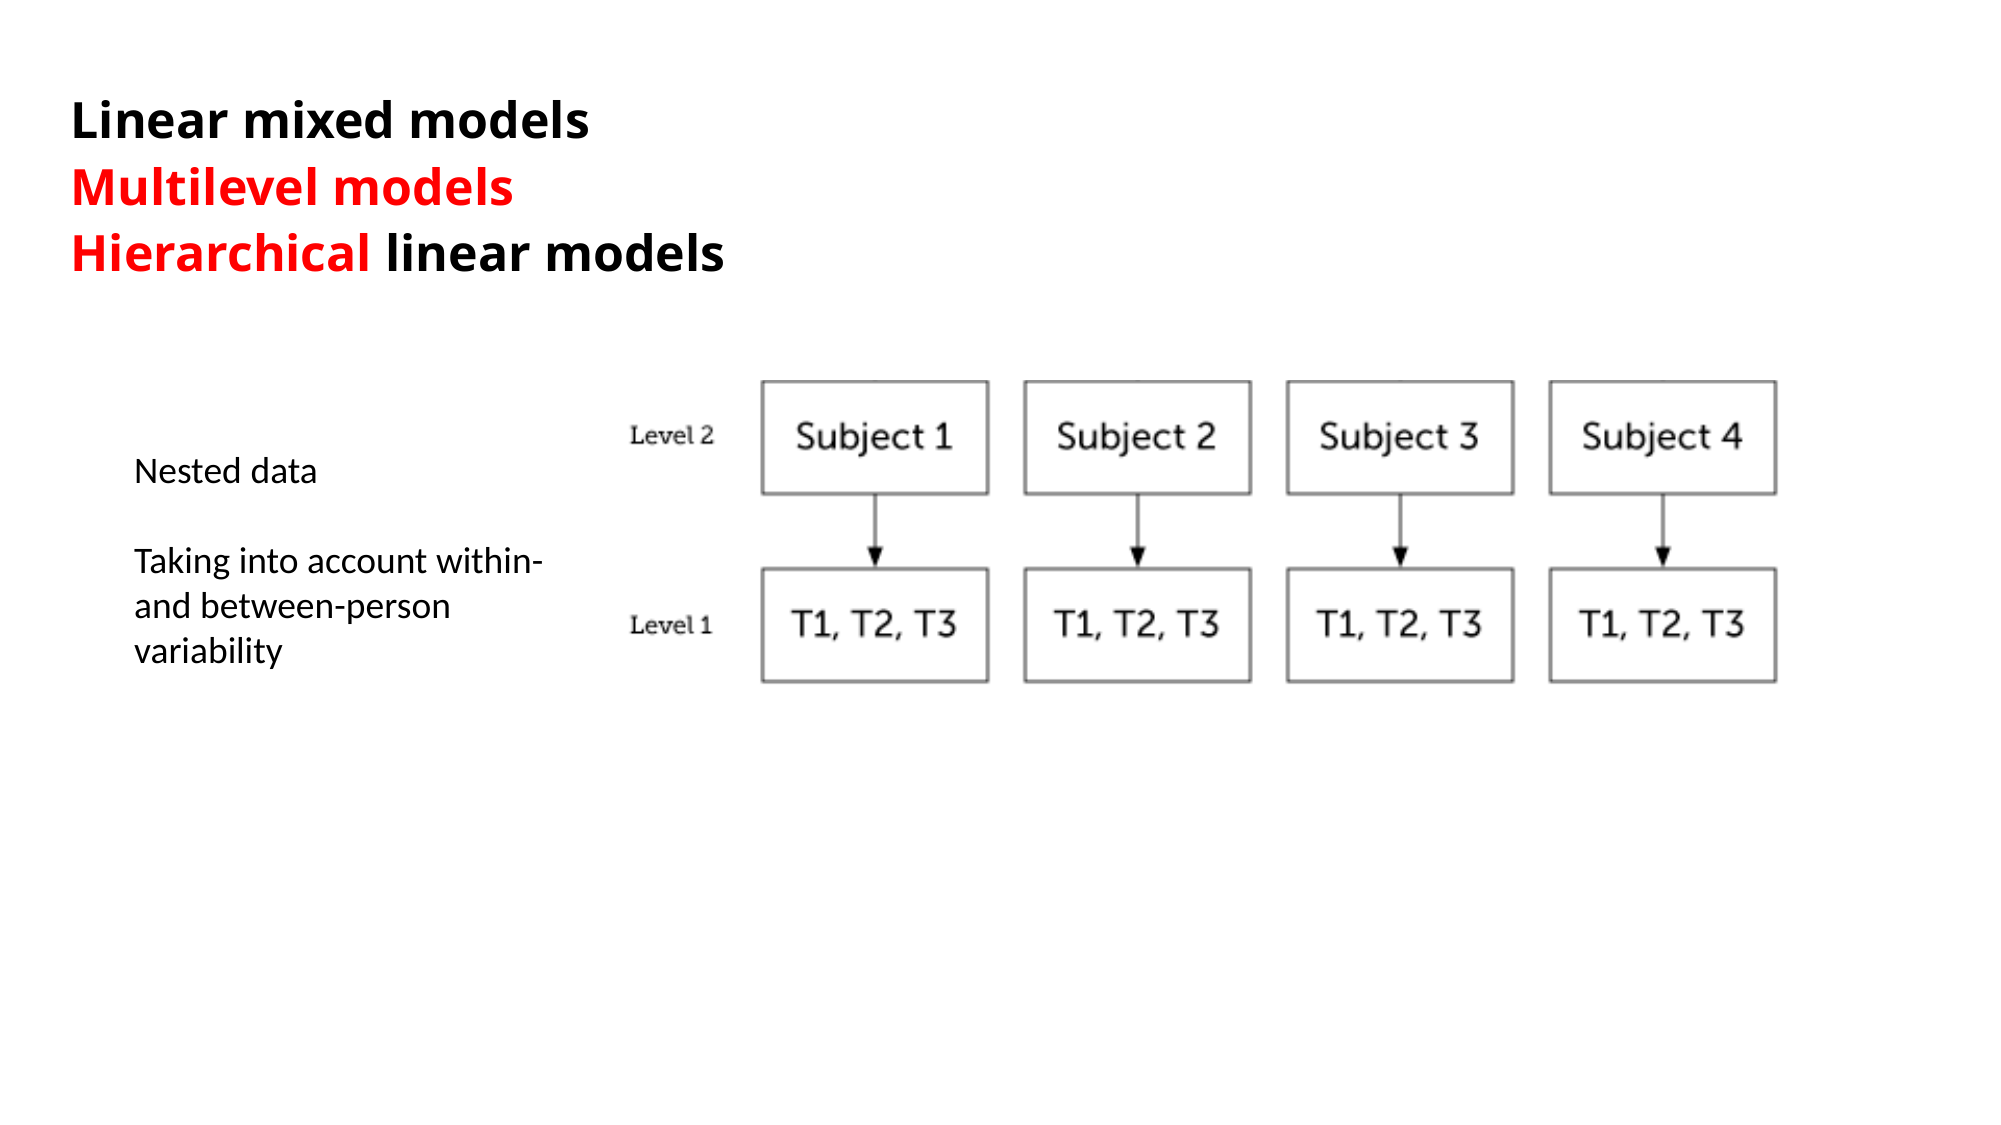

Linear mixed models
Multilevel models
Hierarchical linear models
Nested data
Taking into account within- and between-person variability